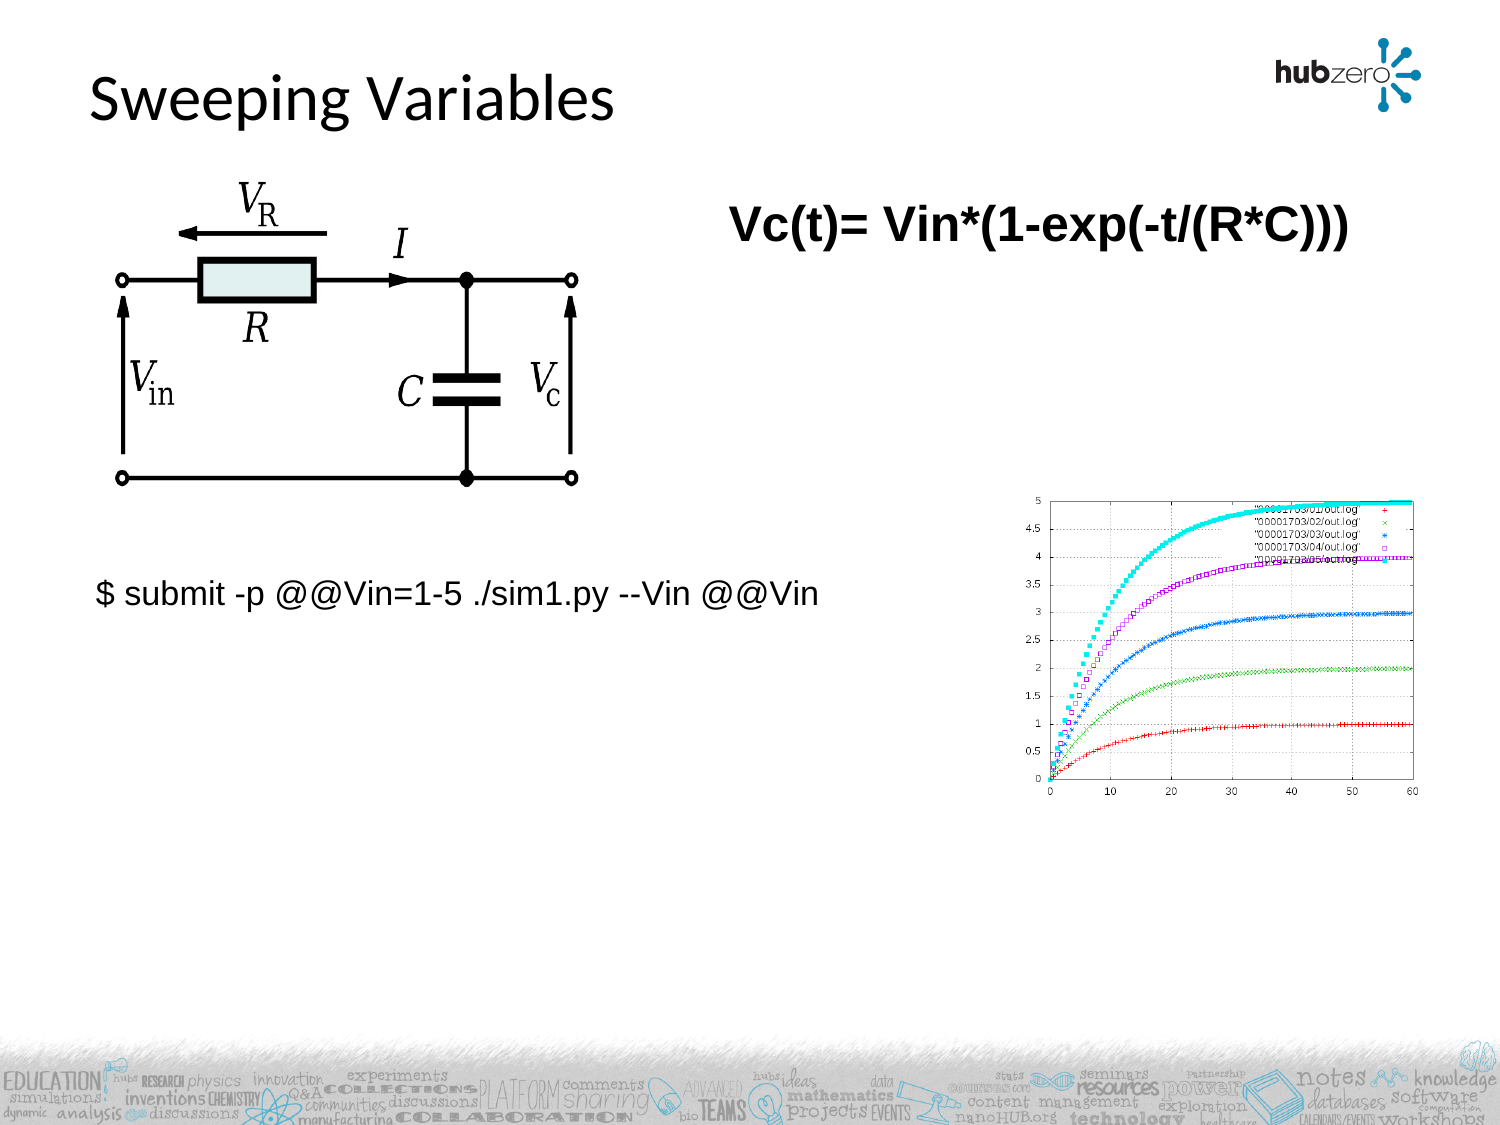

# Sweeping Variables
Vc(t)= Vin*(1-exp(-t/(R*C)))
$ submit -p @@Vin=1-5 ./sim1.py --Vin @@Vin